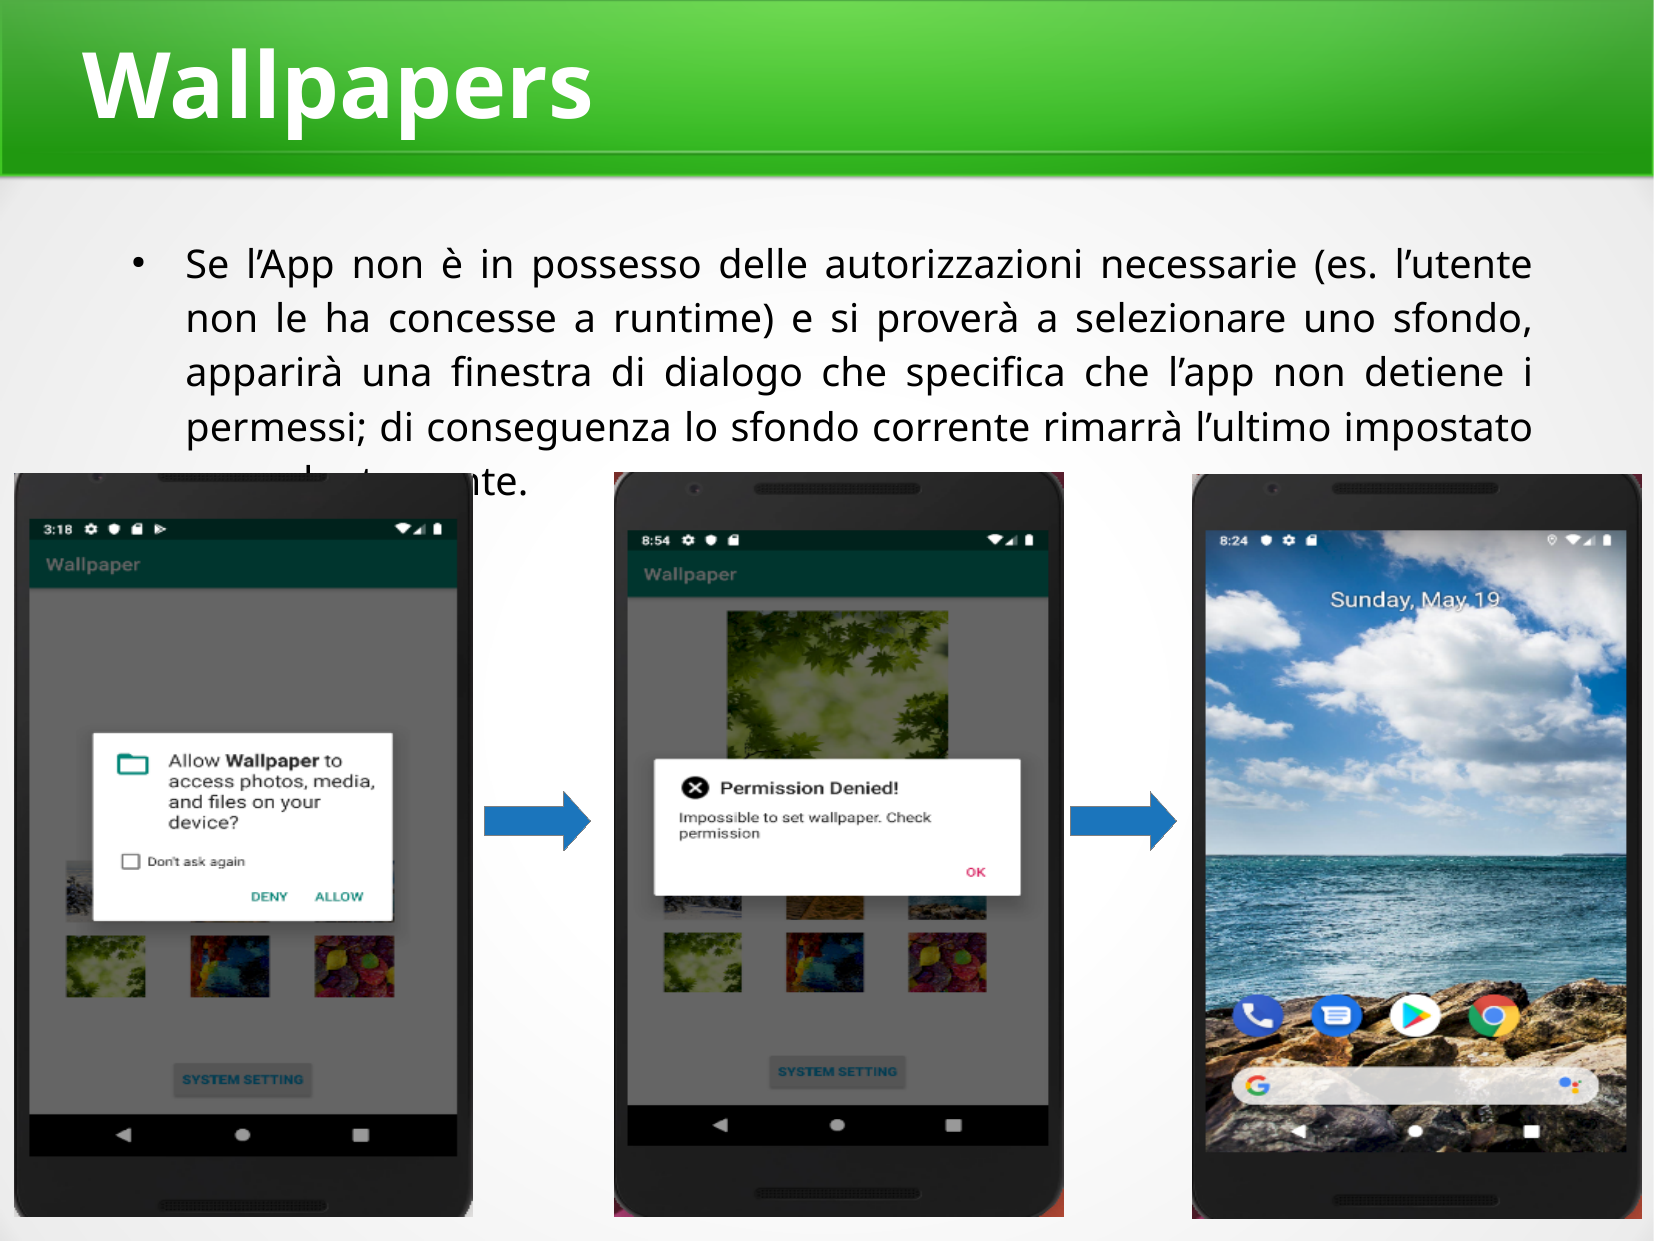

# Wallpapers
Se l’App non è in possesso delle autorizzazioni necessarie (es. l’utente non le ha concesse a runtime) e si proverà a selezionare uno sfondo, apparirà una finestra di dialogo che specifica che l’app non detiene i permessi; di conseguenza lo sfondo corrente rimarrà l’ultimo impostato precedentemente.